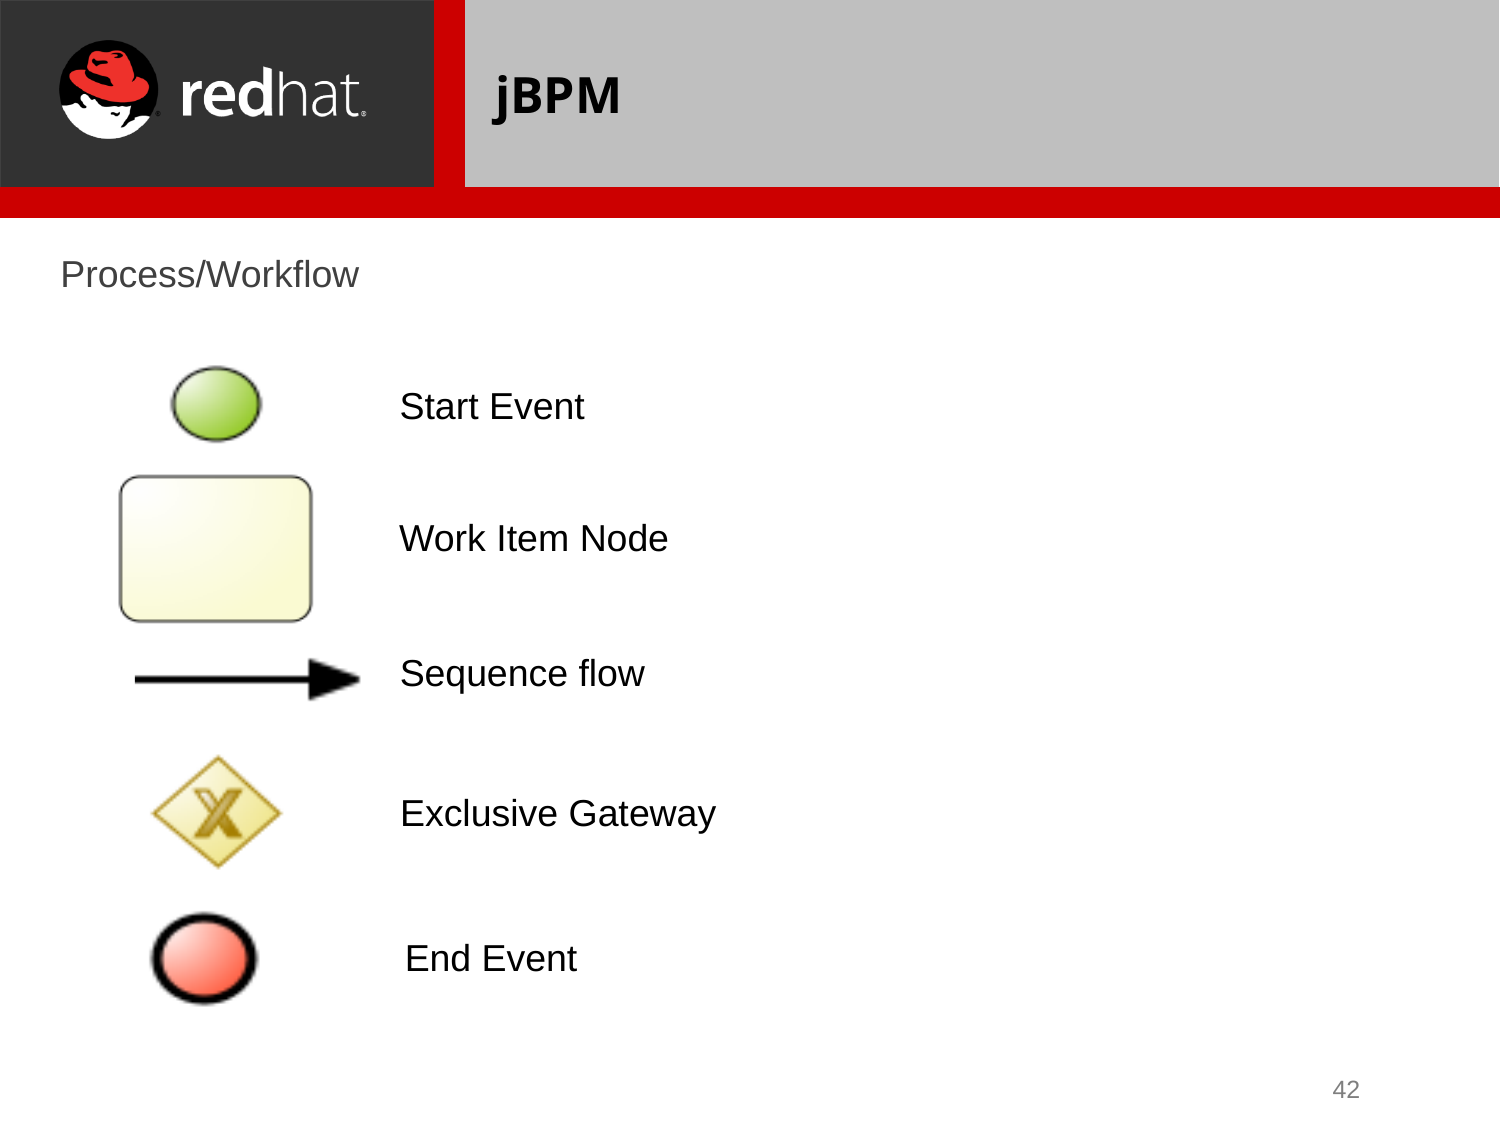

# jBPM
Process/Workflow
Start Event
Work Item Node
Sequence flow
Exclusive Gateway
End Event